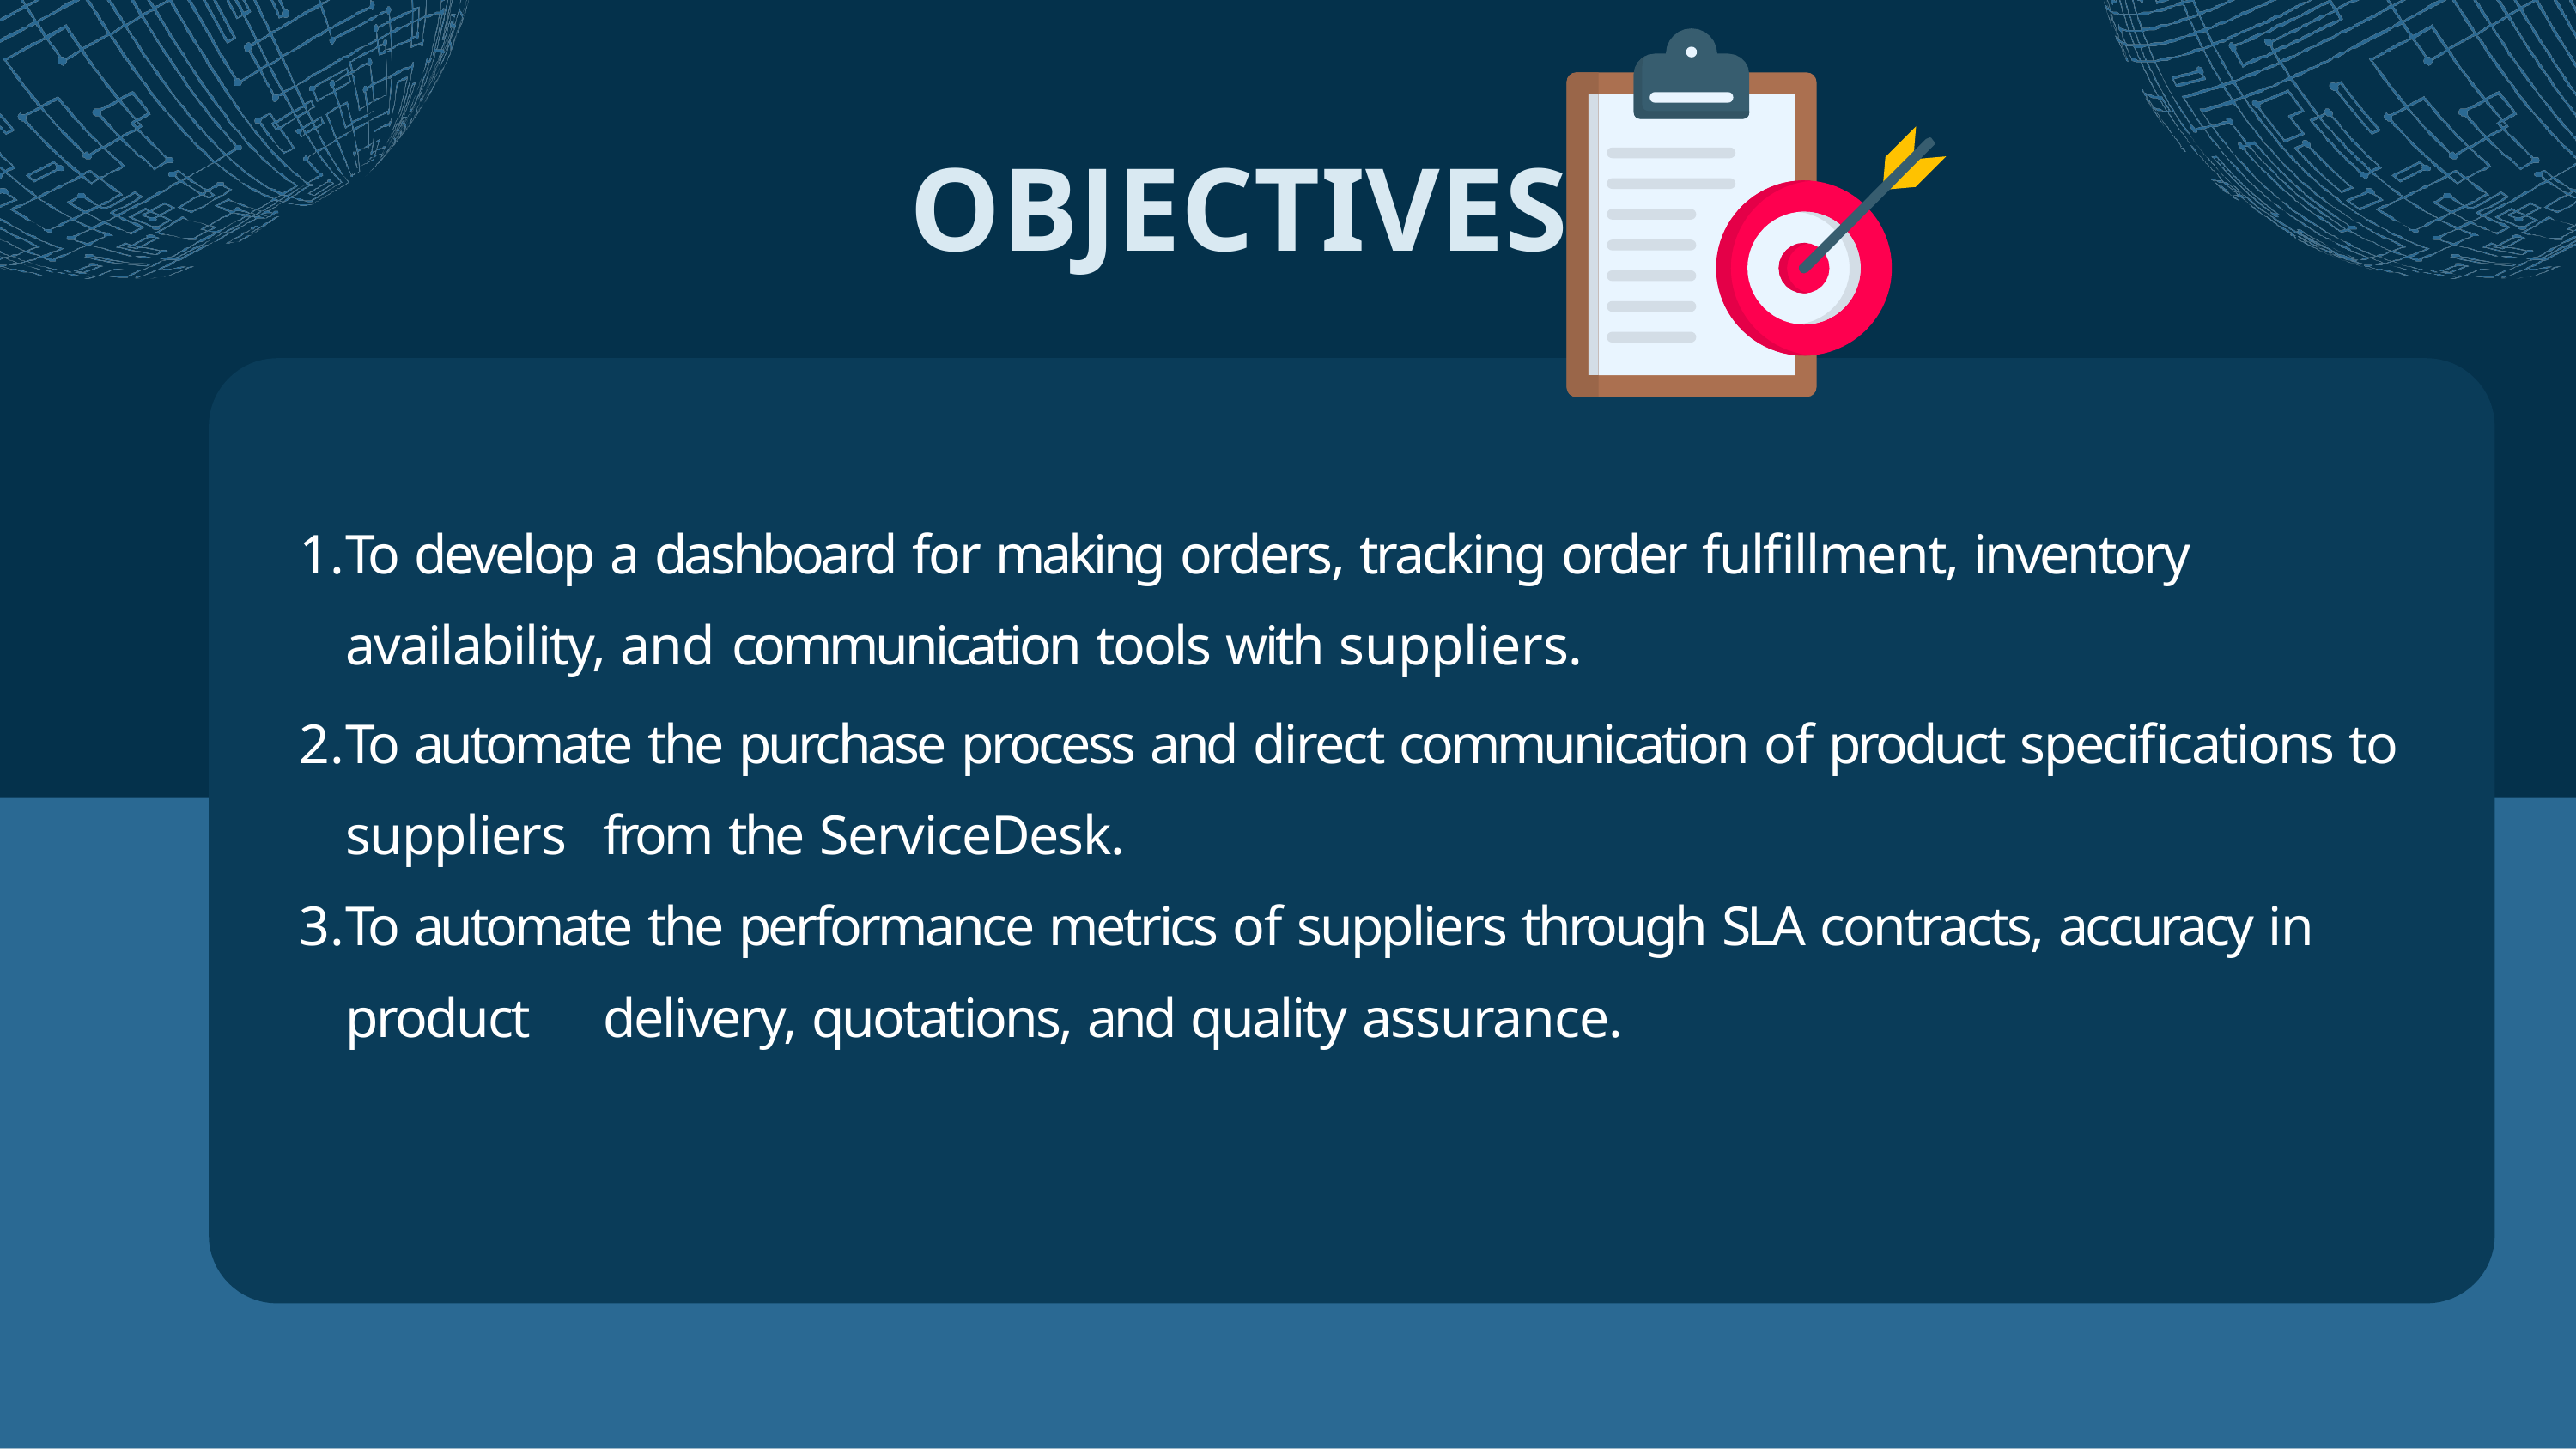

# OBJECTIVES
To develop a dashboard for making orders, tracking order fulfillment, inventory availability, and 	communication tools with suppliers.
To automate the purchase process and direct communication of product specifications to suppliers 	from the ServiceDesk.
To automate the performance metrics of suppliers through SLA contracts, accuracy in product 	delivery, quotations, and quality assurance.